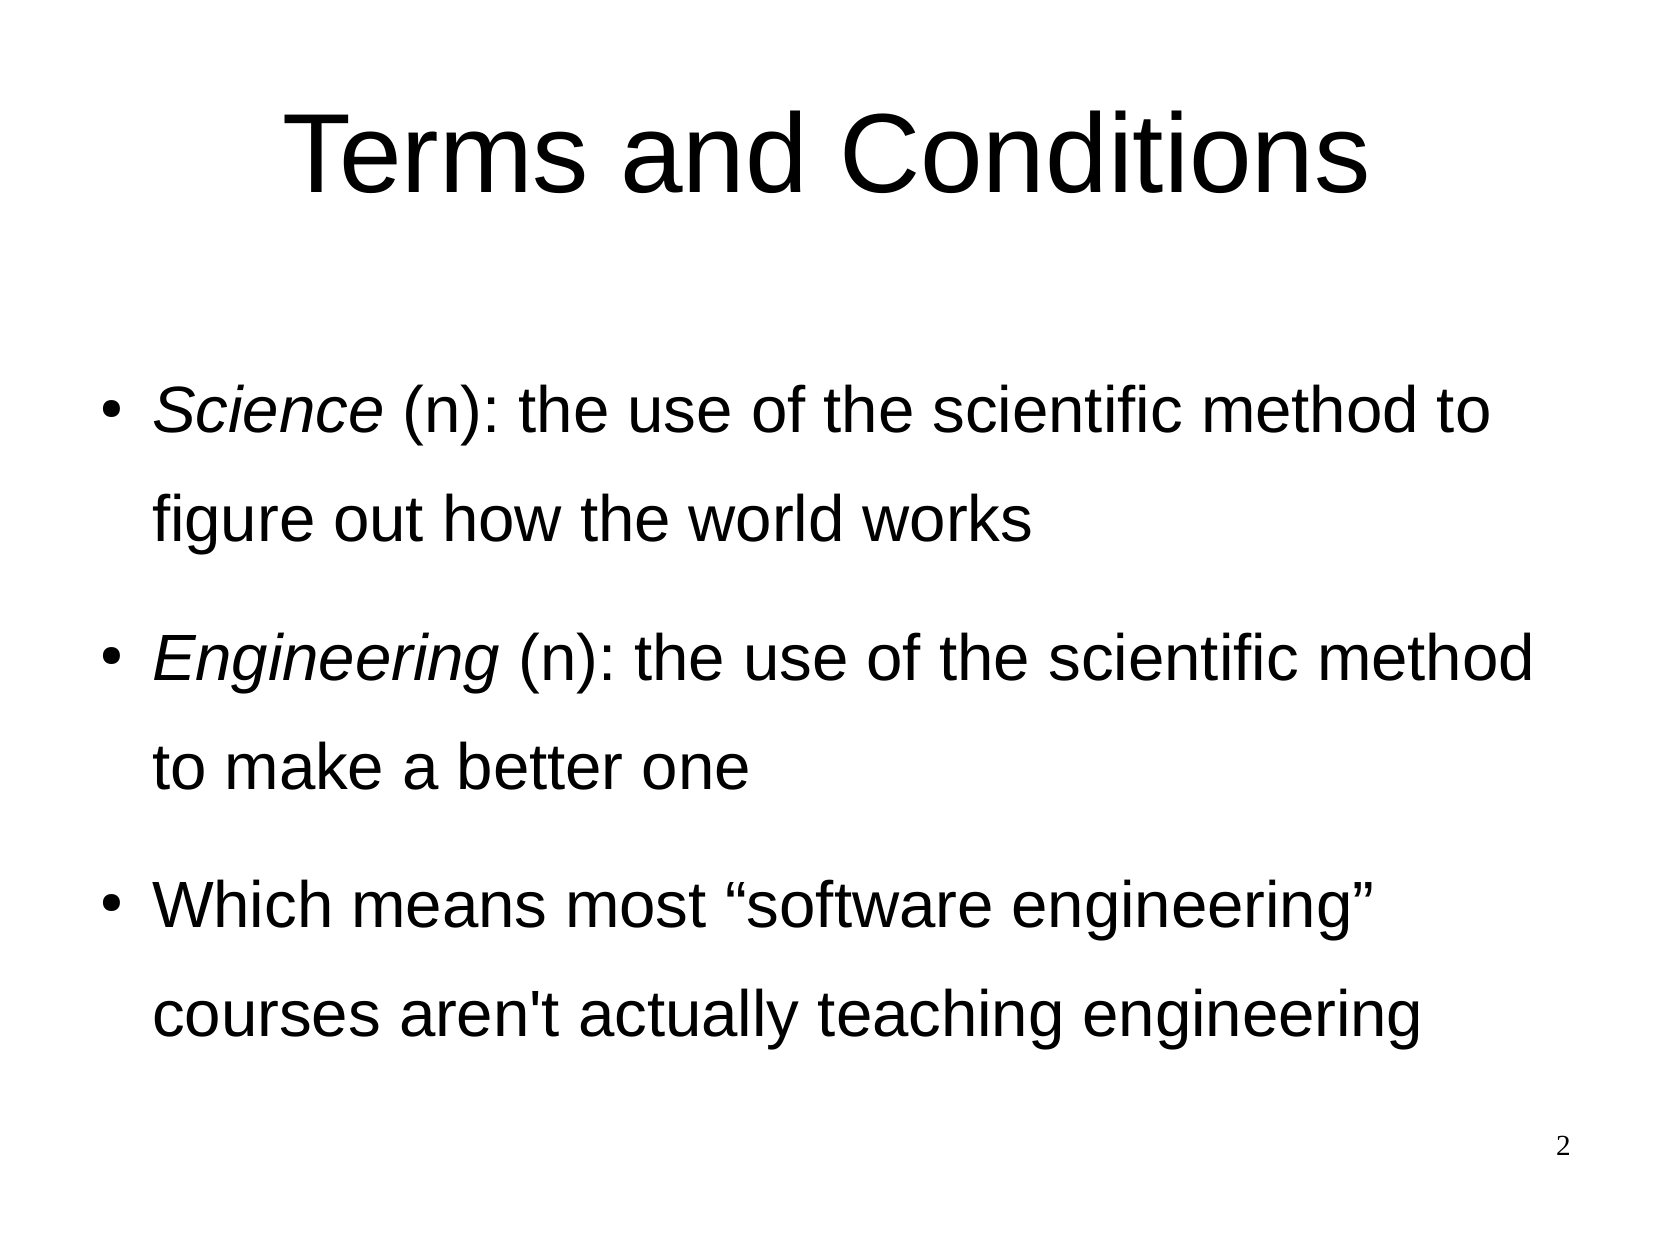

# Terms and Conditions
Science (n): the use of the scientific method to figure out how the world works
Engineering (n): the use of the scientific method to make a better one
Which means most “software engineering” courses aren't actually teaching engineering
2